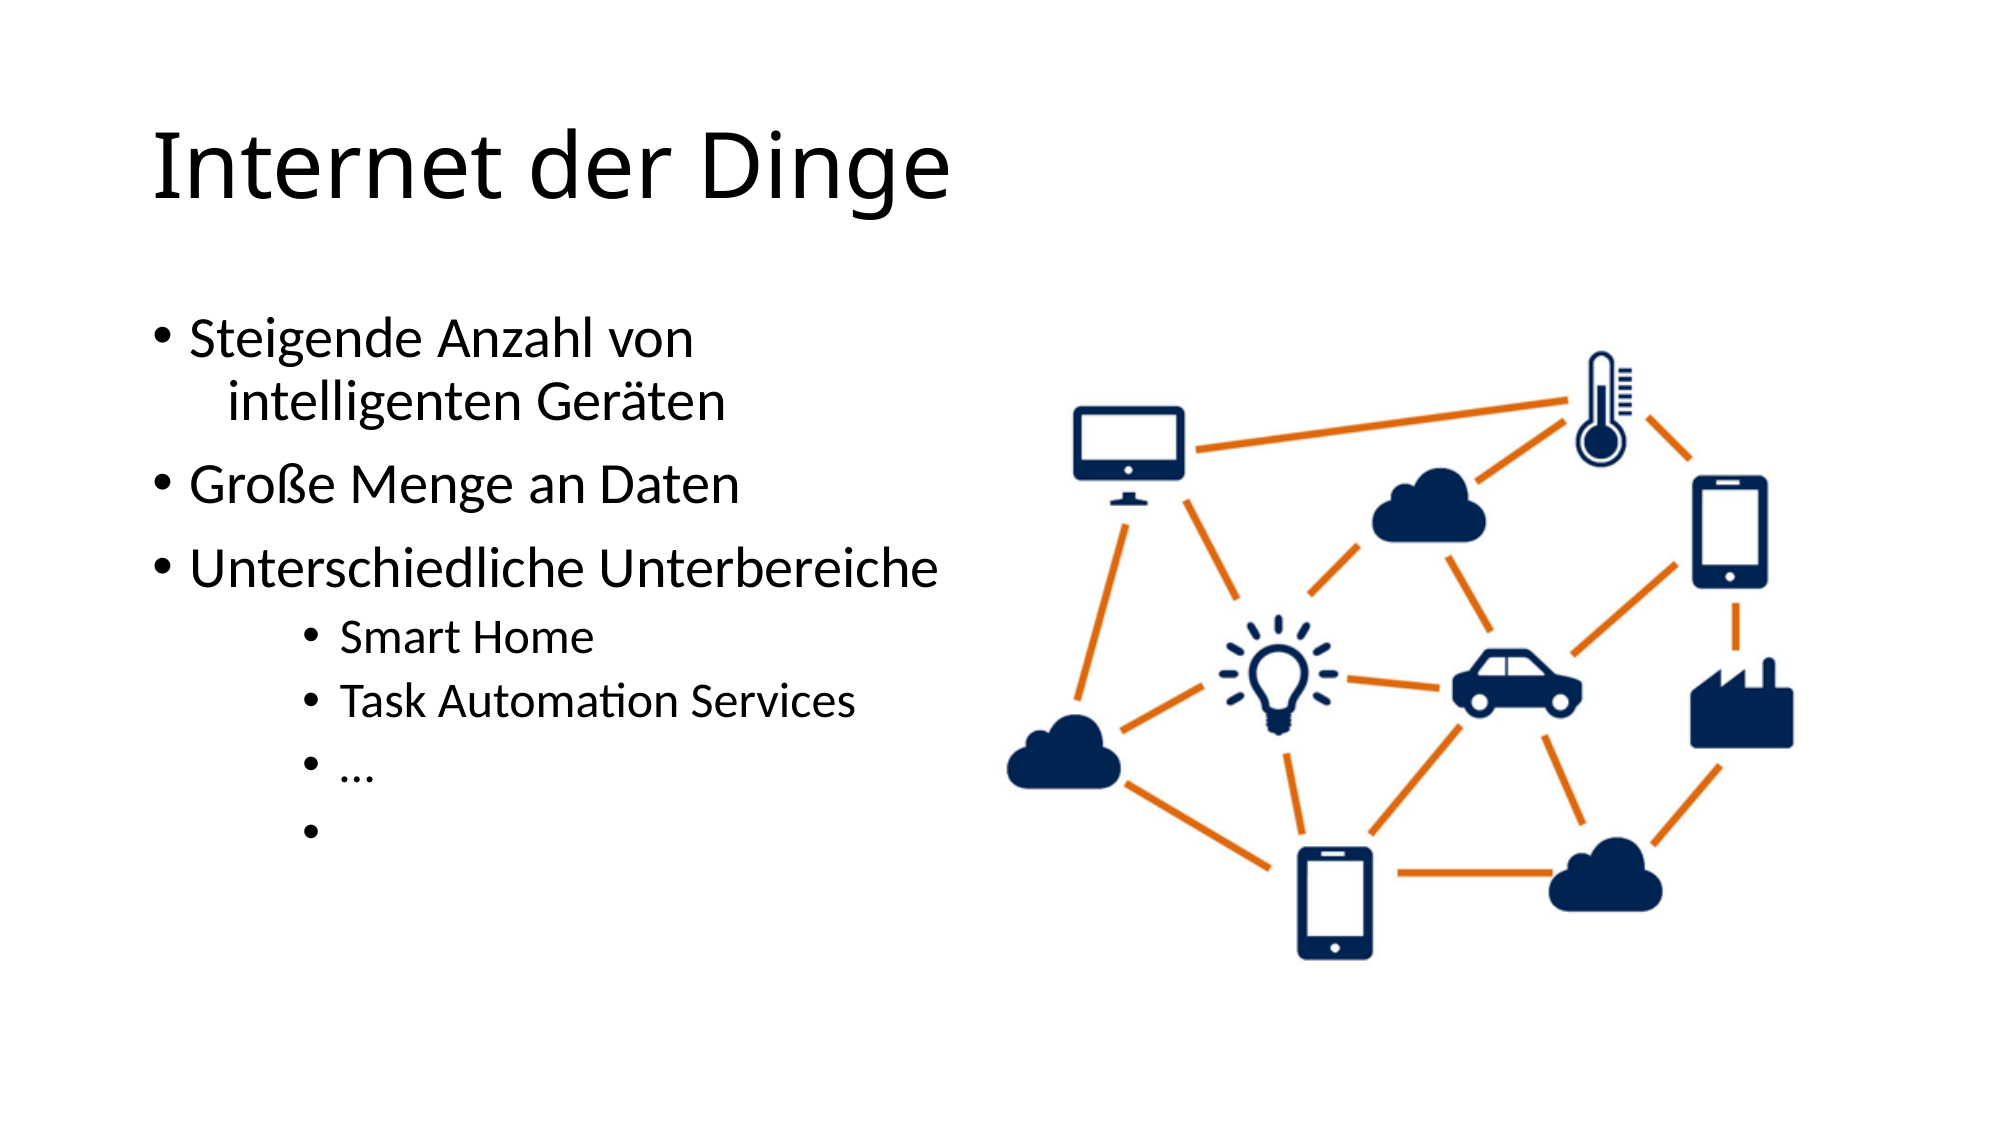

# Internet der Dinge
Steigende Anzahl von intelligenten Geräten
Große Menge an Daten
Unterschiedliche Unterbereiche
Smart Home
Task Automation Services
…